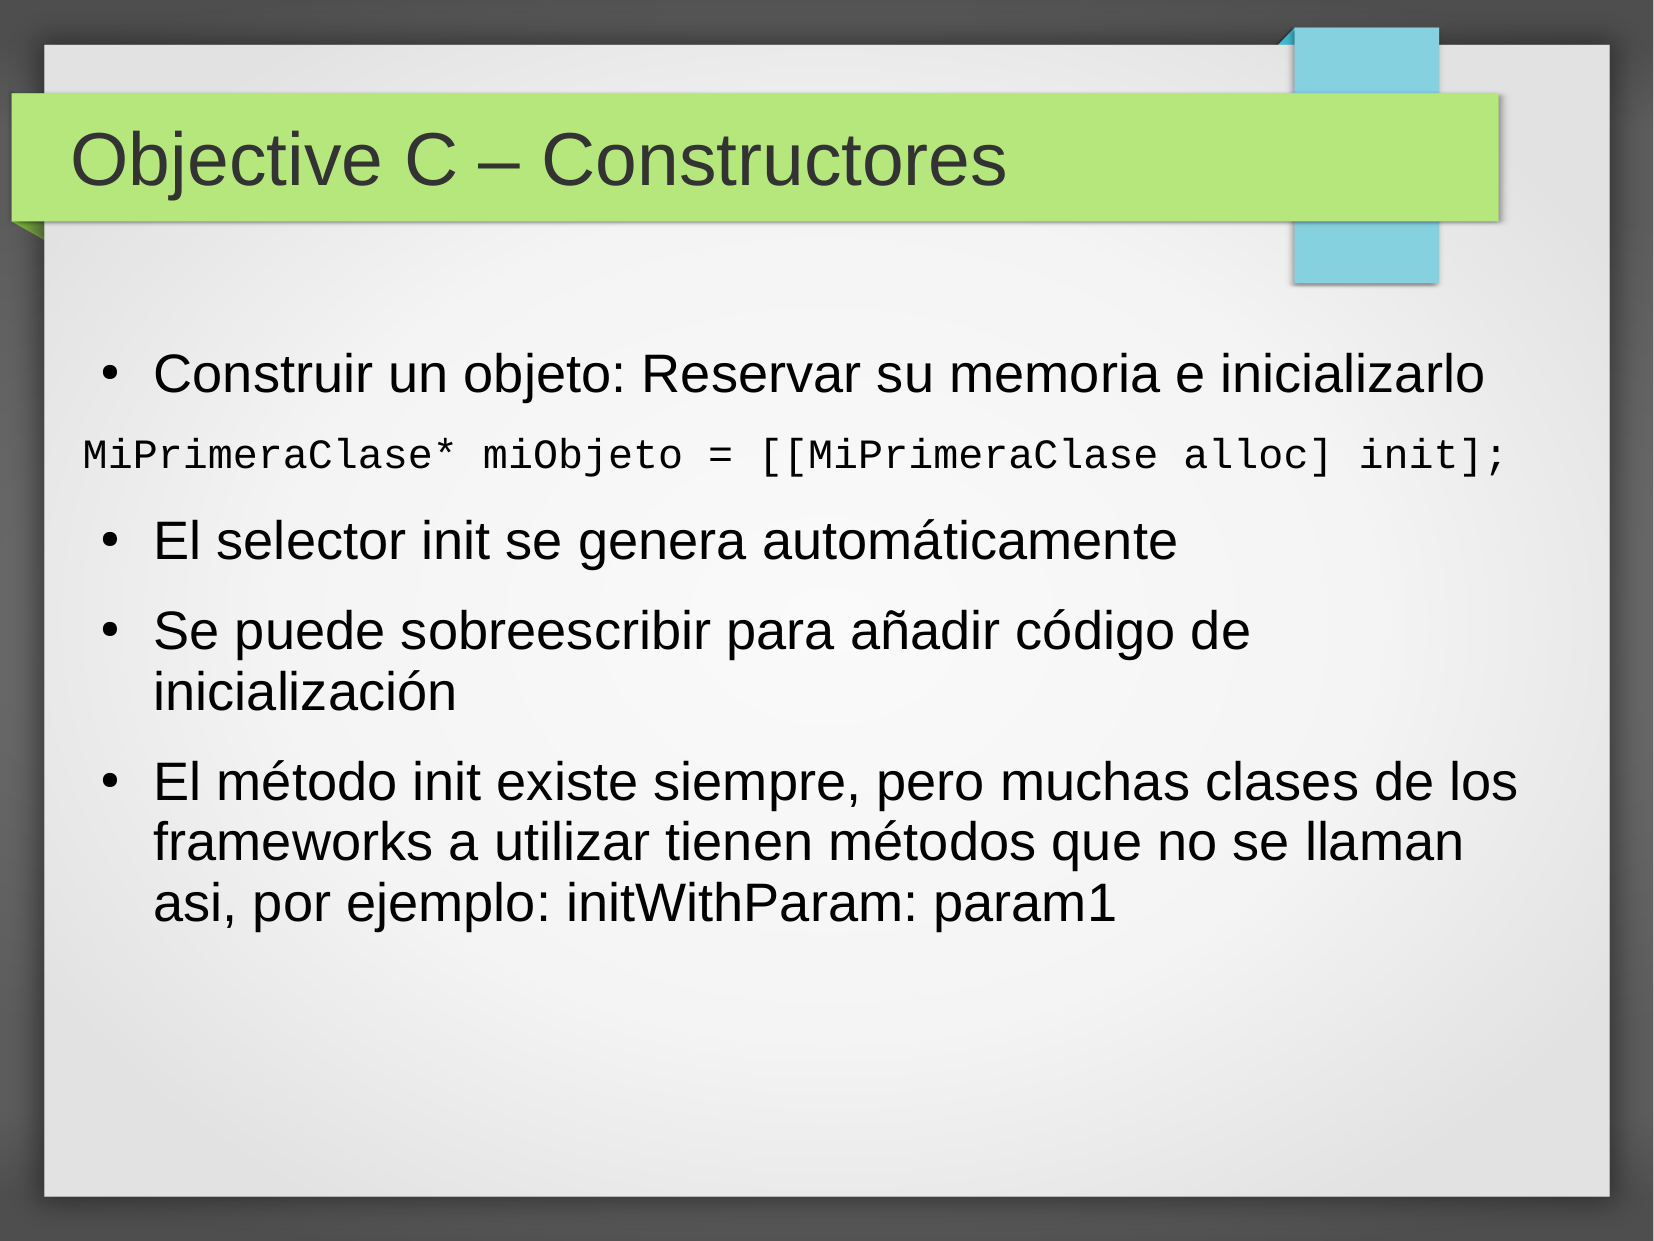

# Objective C – Constructores
Construir un objeto: Reservar su memoria e inicializarlo
MiPrimeraClase* miObjeto = [[MiPrimeraClase alloc] init];
El selector init se genera automáticamente
Se puede sobreescribir para añadir código de inicialización
El método init existe siempre, pero muchas clases de los frameworks a utilizar tienen métodos que no se llaman asi, por ejemplo: initWithParam: param1